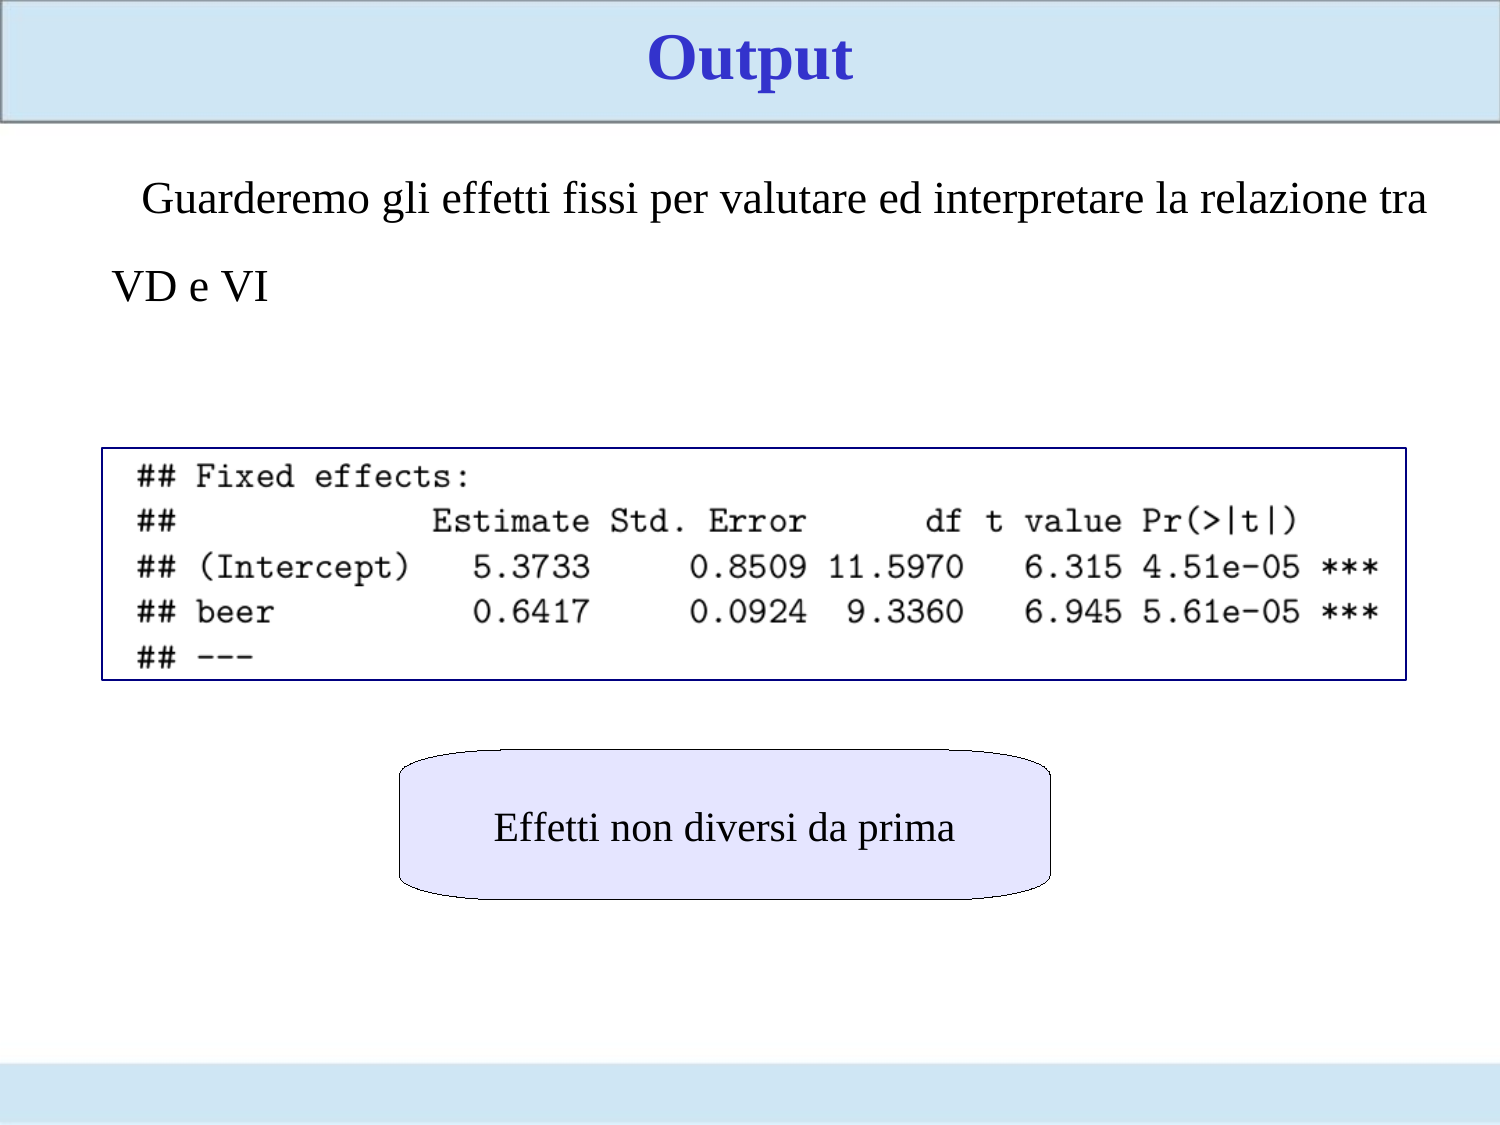

# Output
Guarderemo gli effetti fissi per valutare ed interpretare la relazione tra VD e VI
Effetti non diversi da prima
51